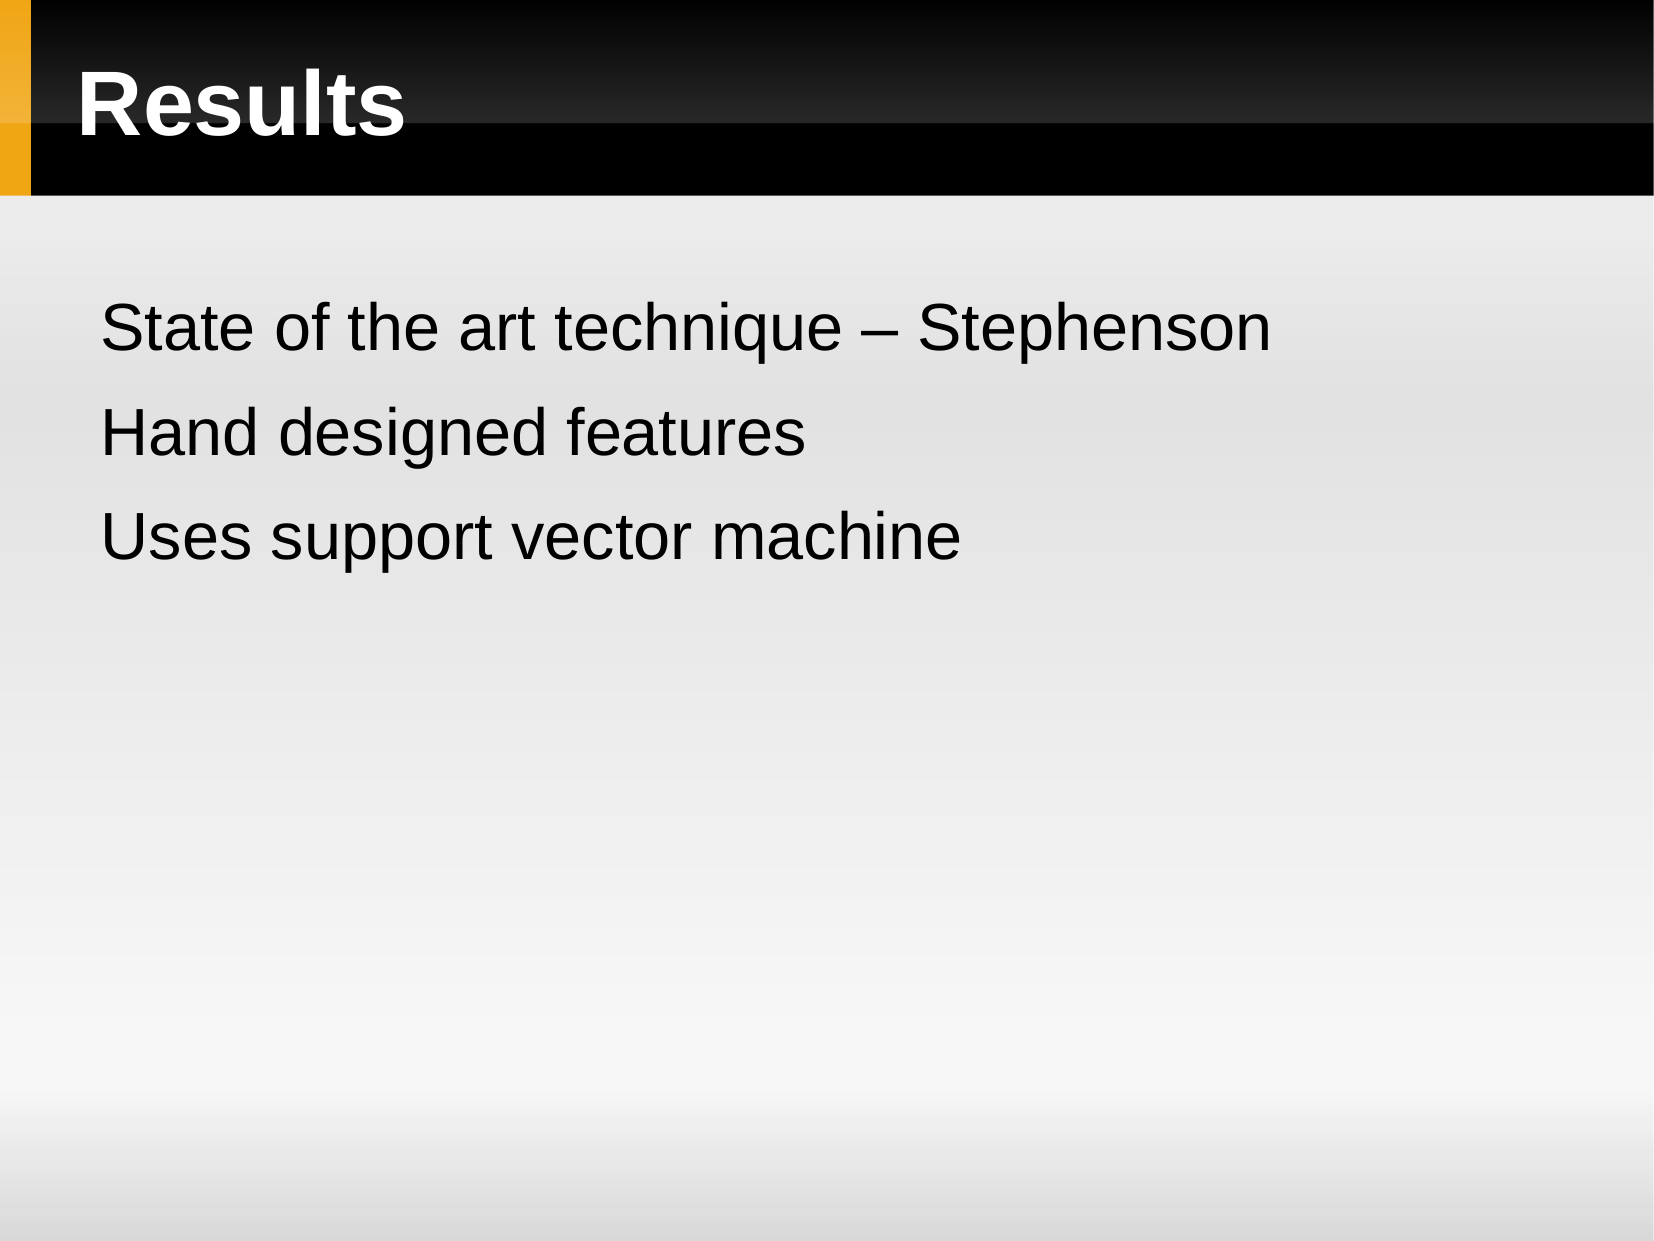

# Results
State of the art technique – Stephenson
Hand designed features
Uses support vector machine